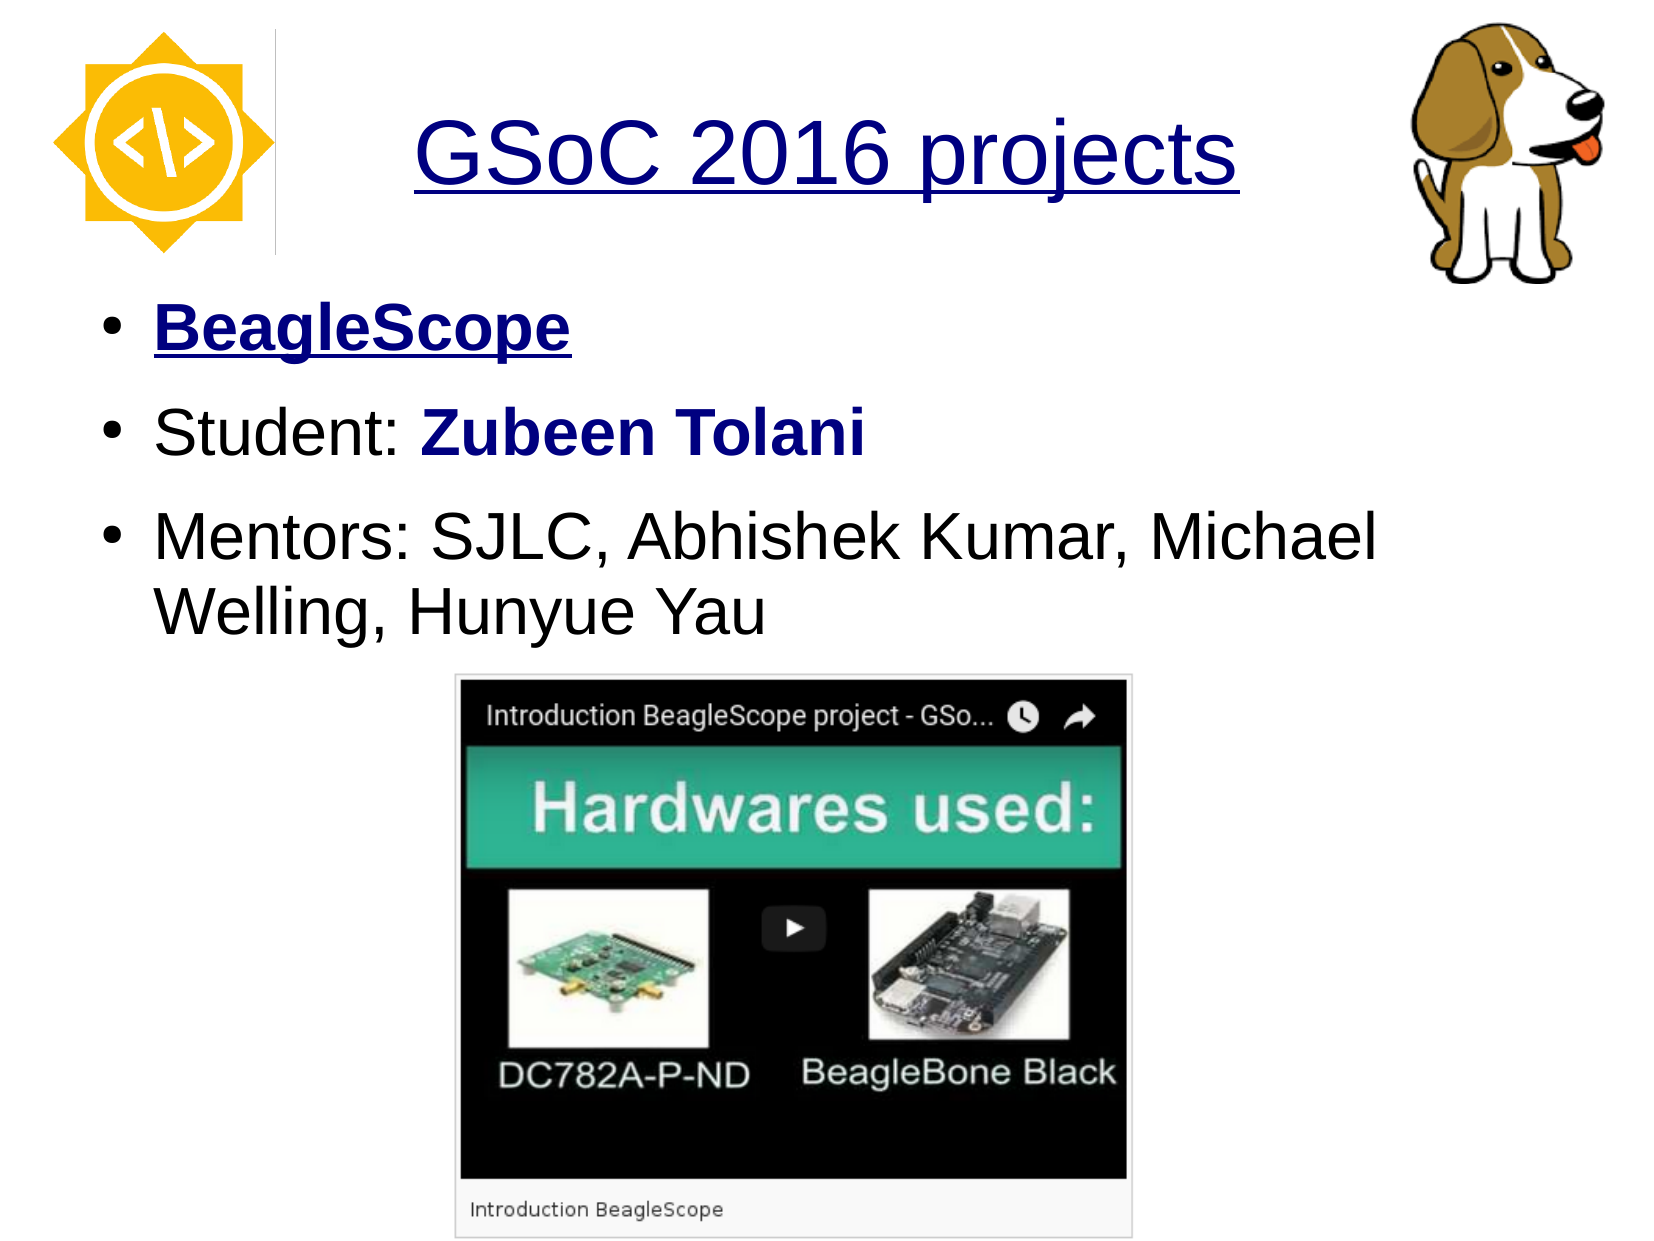

# GSoC 2016 projects
BeagleScope
Student: Zubeen Tolani
Mentors: SJLC, Abhishek Kumar, Michael Welling, Hunyue Yau